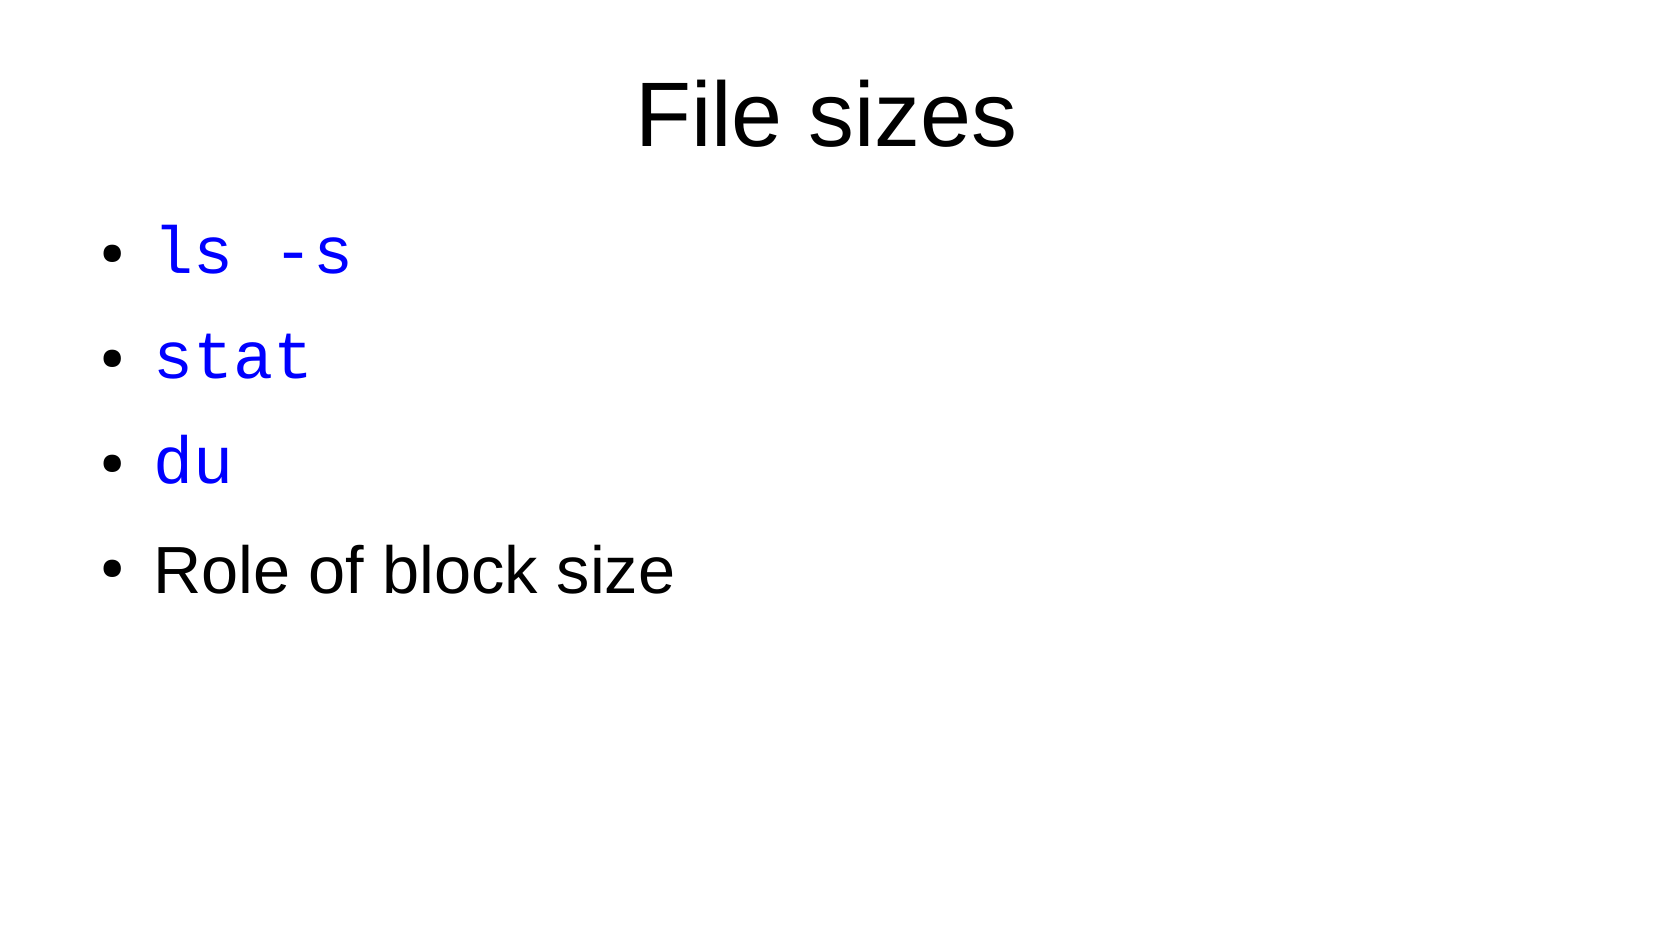

# File sizes
ls -s
stat
du
Role of block size